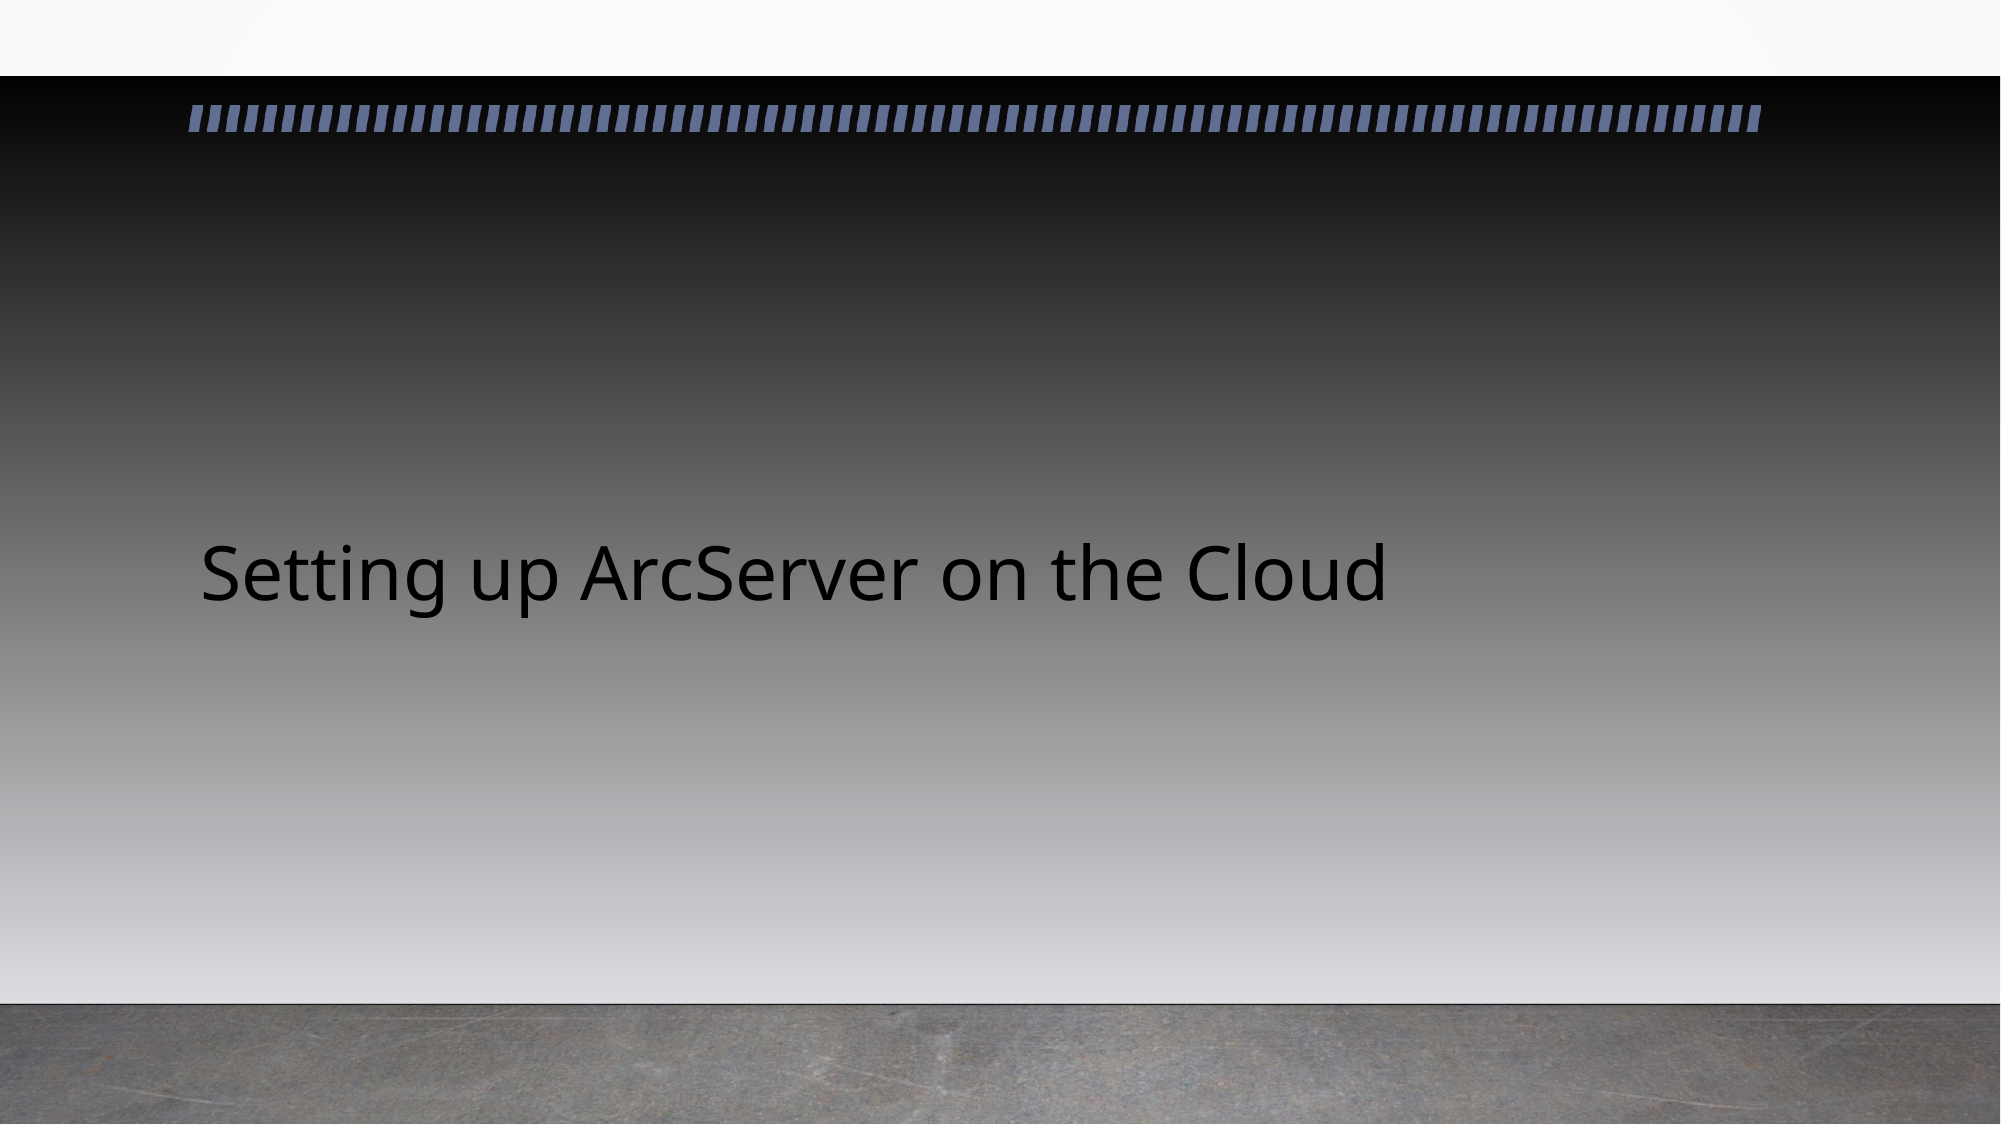

# Setting up ArcServer on the Cloud